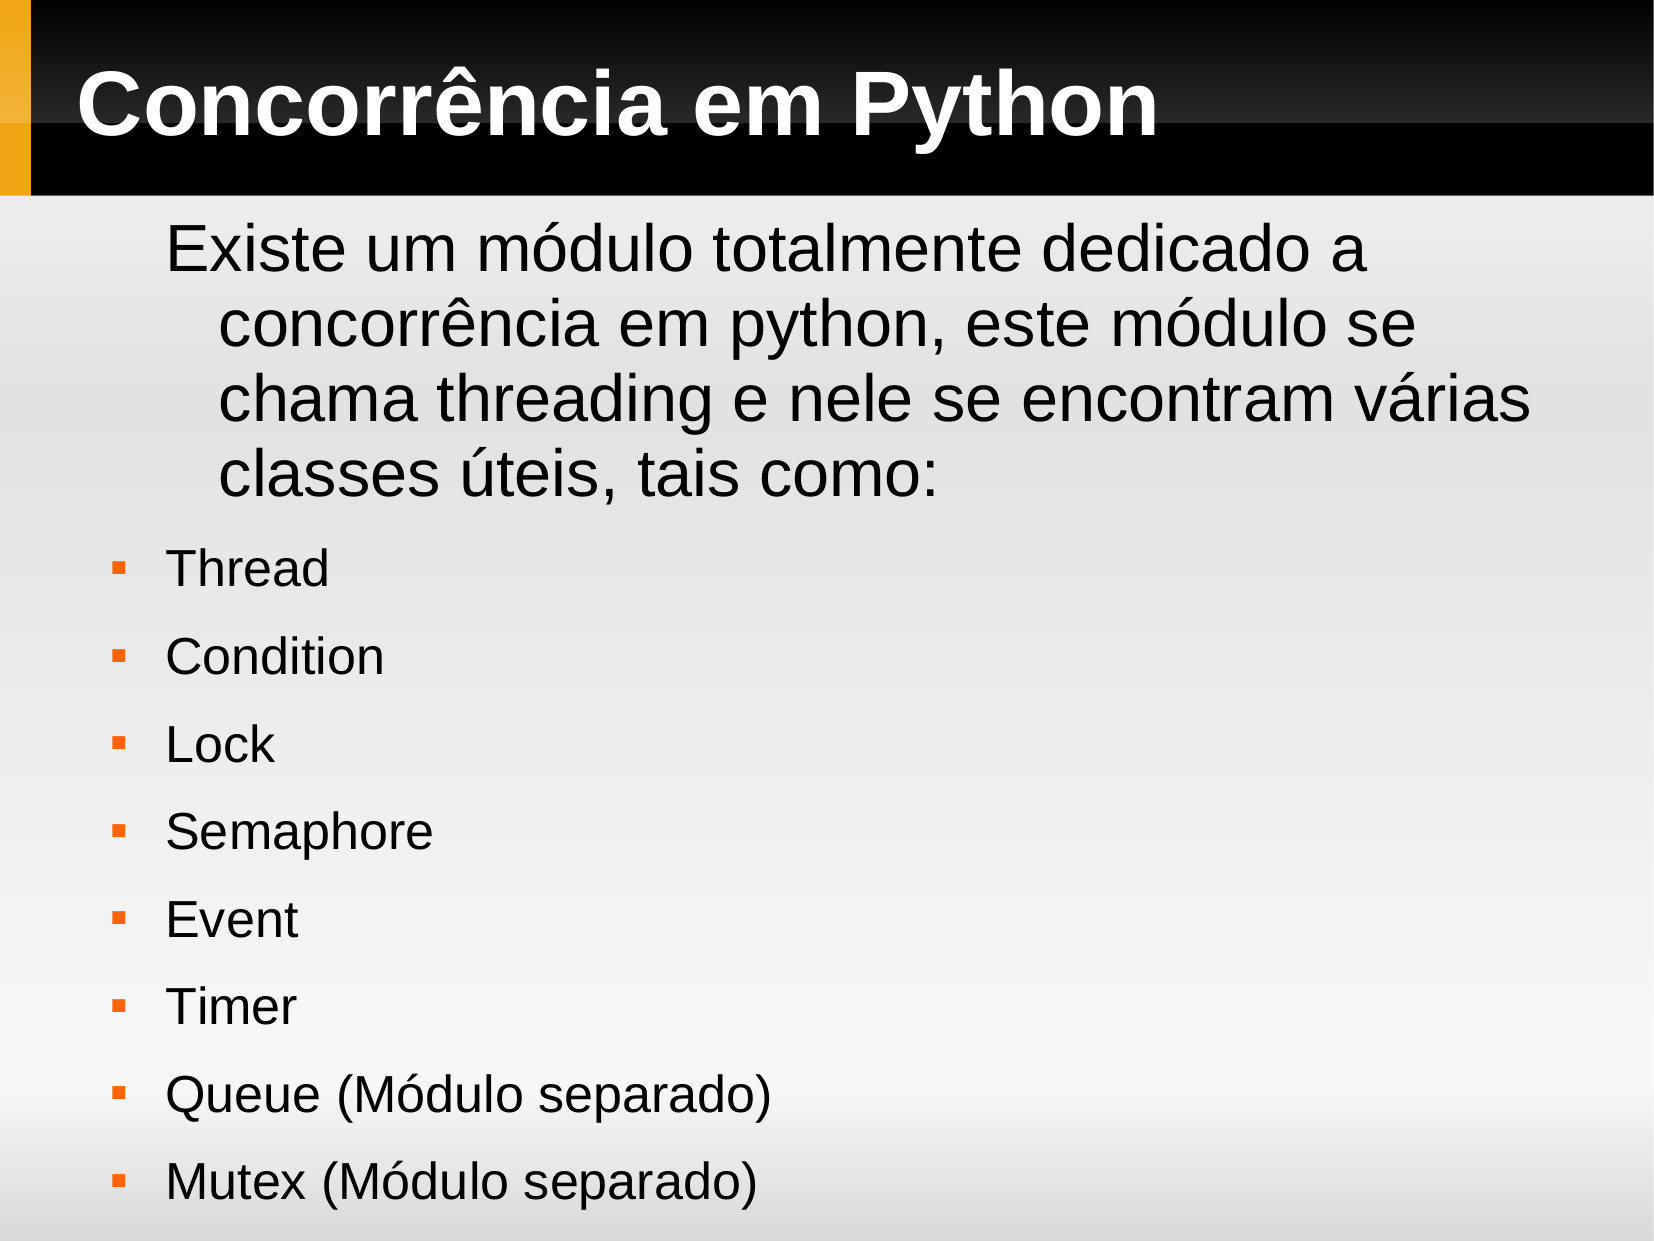

# Concorrência em Python
Existe um módulo totalmente dedicado a concorrência em python, este módulo se chama threading e nele se encontram várias classes úteis, tais como:
Thread
Condition
Lock
Semaphore
Event
Timer
Queue (Módulo separado)
Mutex (Módulo separado)